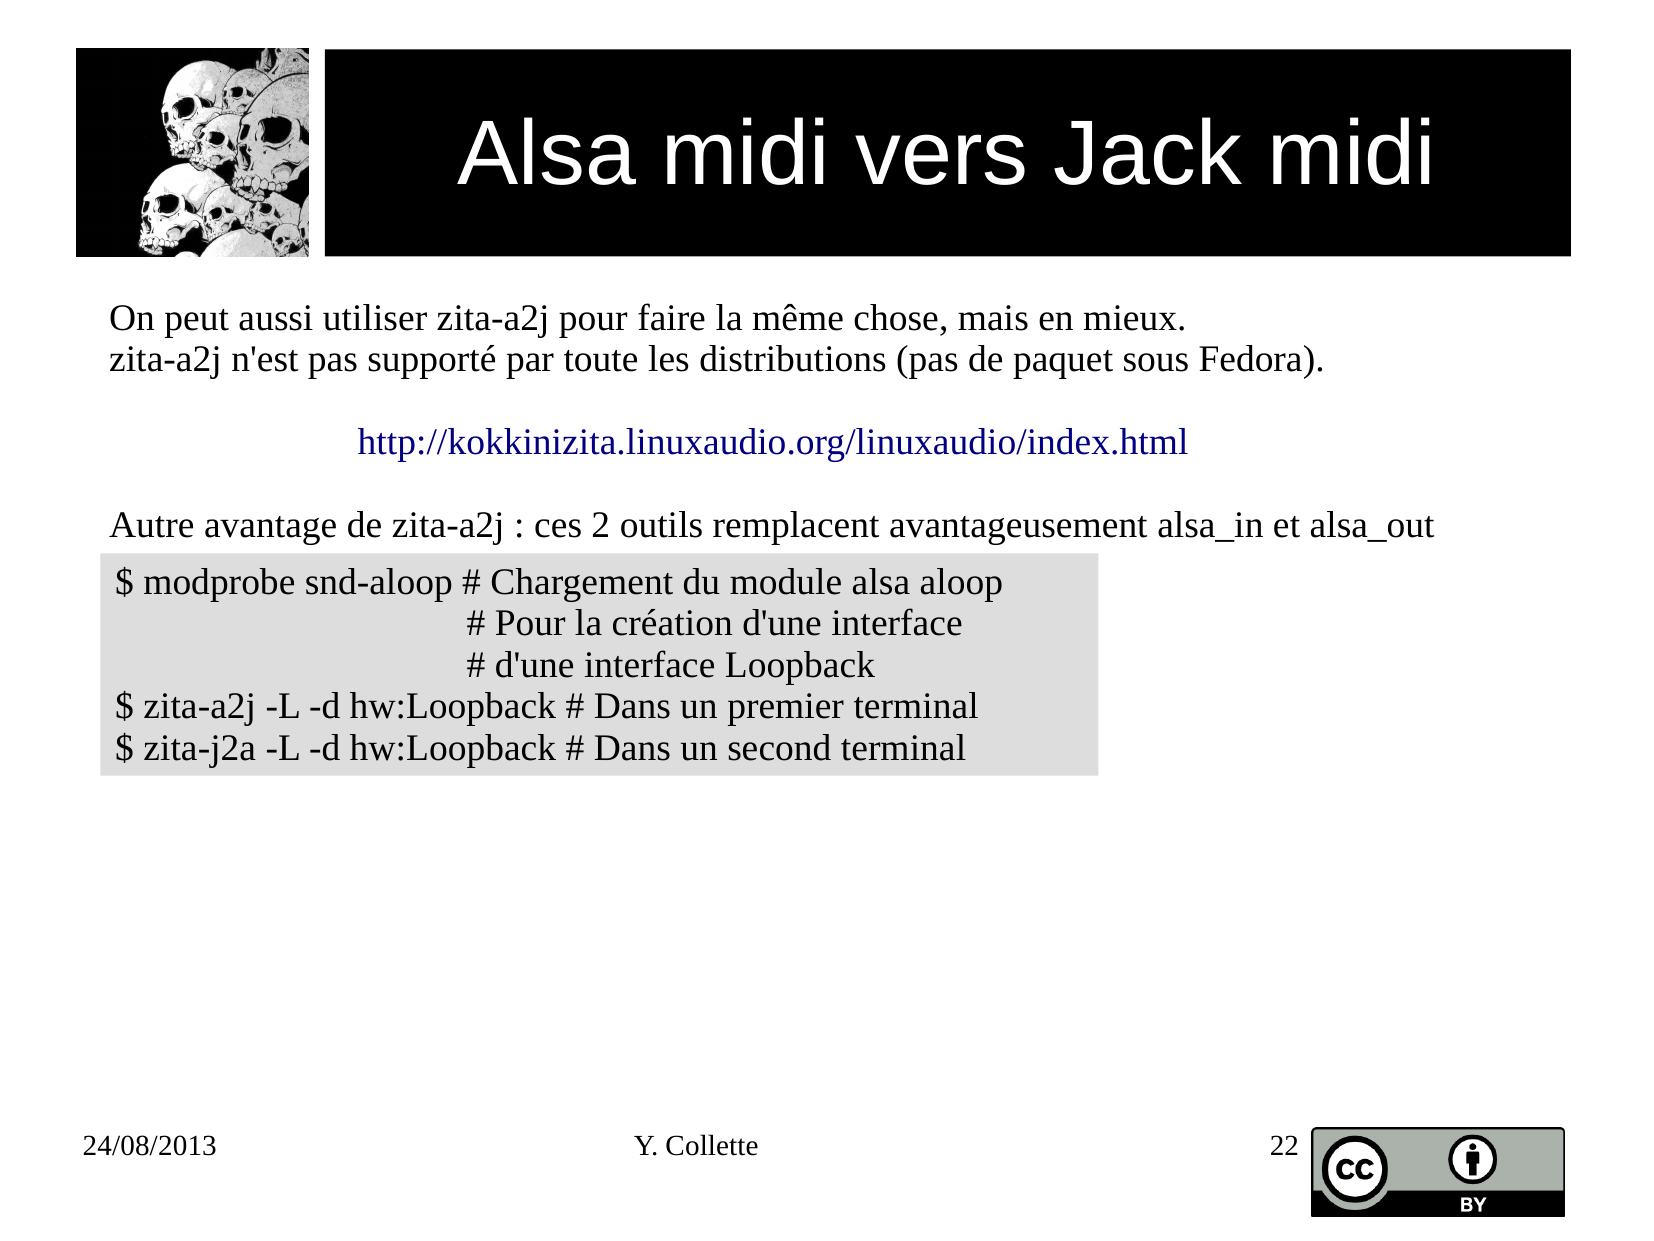

# Alsa midi vers Jack midi
On peut aussi utiliser zita-a2j pour faire la même chose, mais en mieux.
zita-a2j n'est pas supporté par toute les distributions (pas de paquet sous Fedora).
http://kokkinizita.linuxaudio.org/linuxaudio/index.html
Autre avantage de zita-a2j : ces 2 outils remplacent avantageusement alsa_in et alsa_out
$ modprobe snd-aloop # Chargement du module alsa aloop
 # Pour la création d'une interface
 # d'une interface Loopback
$ zita-a2j -L -d hw:Loopback # Dans un premier terminal
$ zita-j2a -L -d hw:Loopback # Dans un second terminal
Y. Collette
22